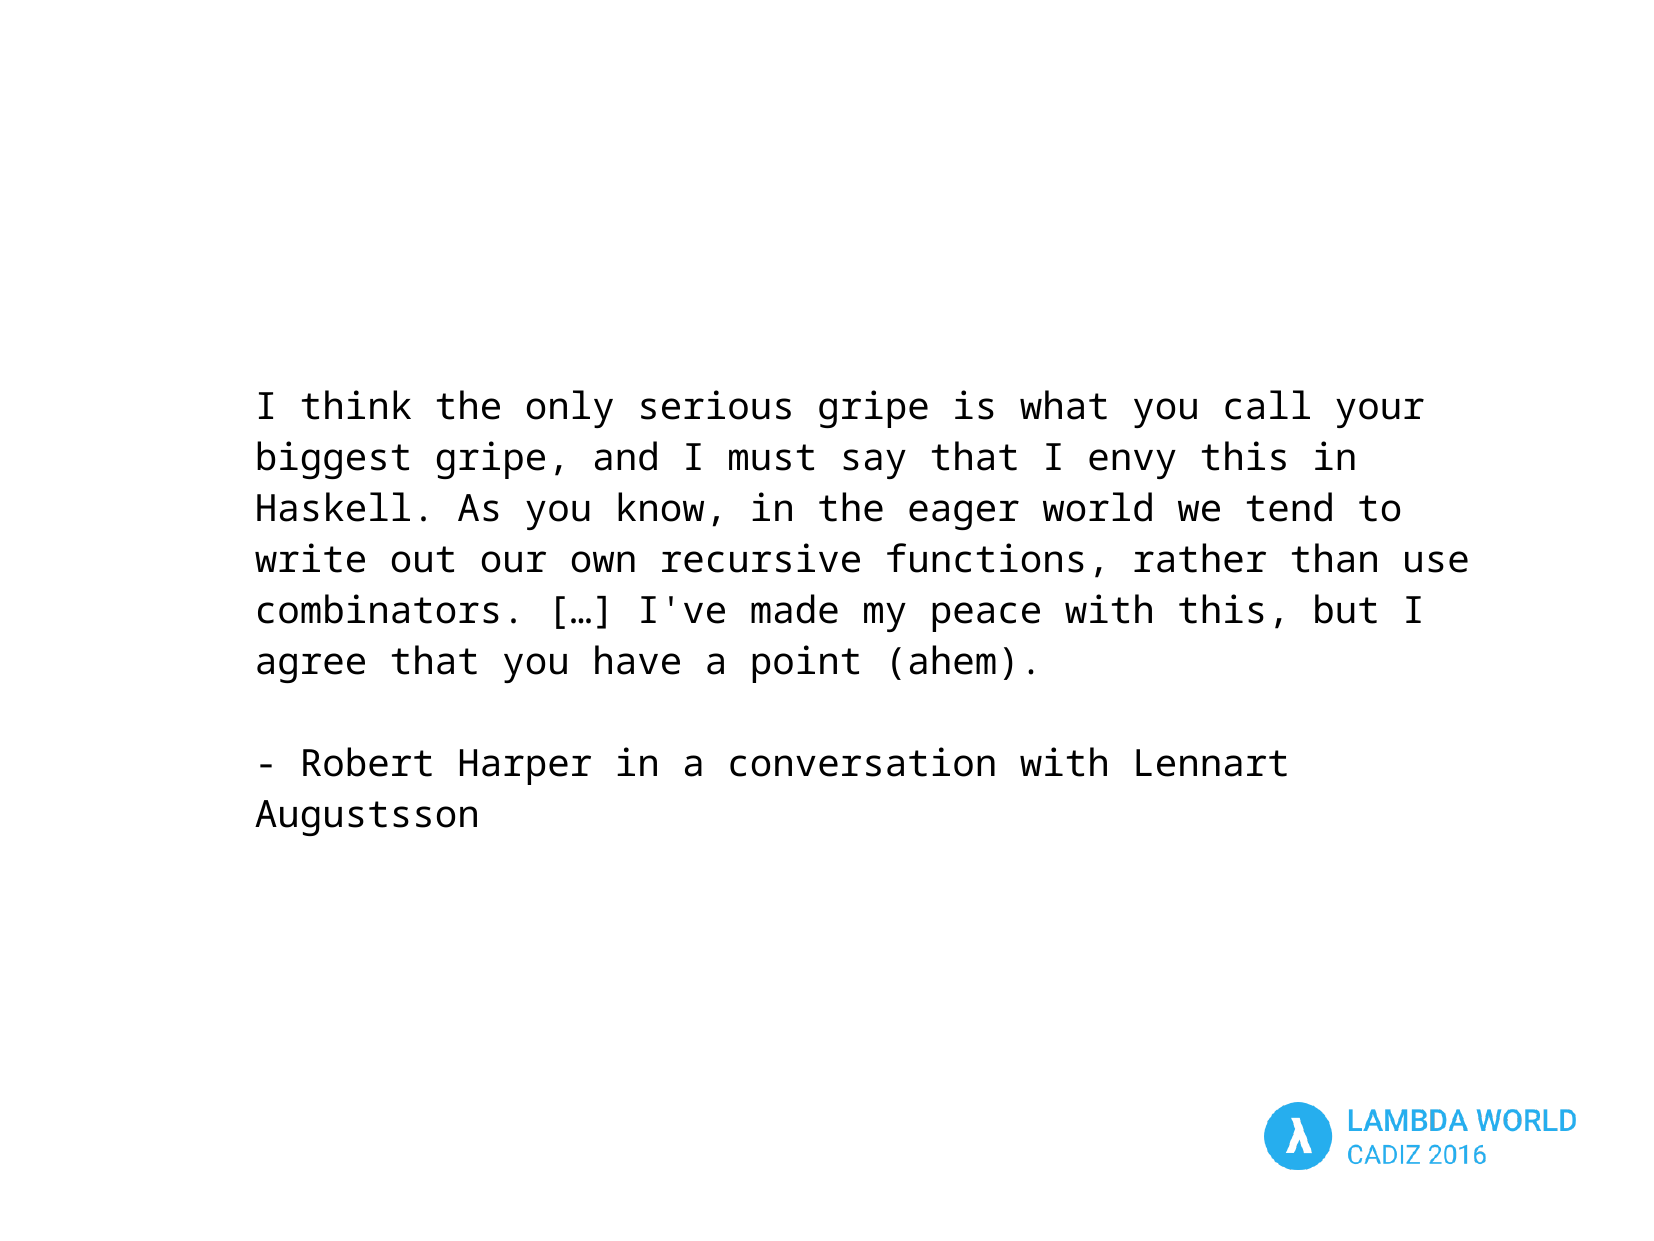

I think the only serious gripe is what you call your biggest gripe, and I must say that I envy this in Haskell. As you know, in the eager world we tend to write out our own recursive functions, rather than use combinators. […] I've made my peace with this, but I agree that you have a point (ahem).
- Robert Harper in a conversation with Lennart Augustsson